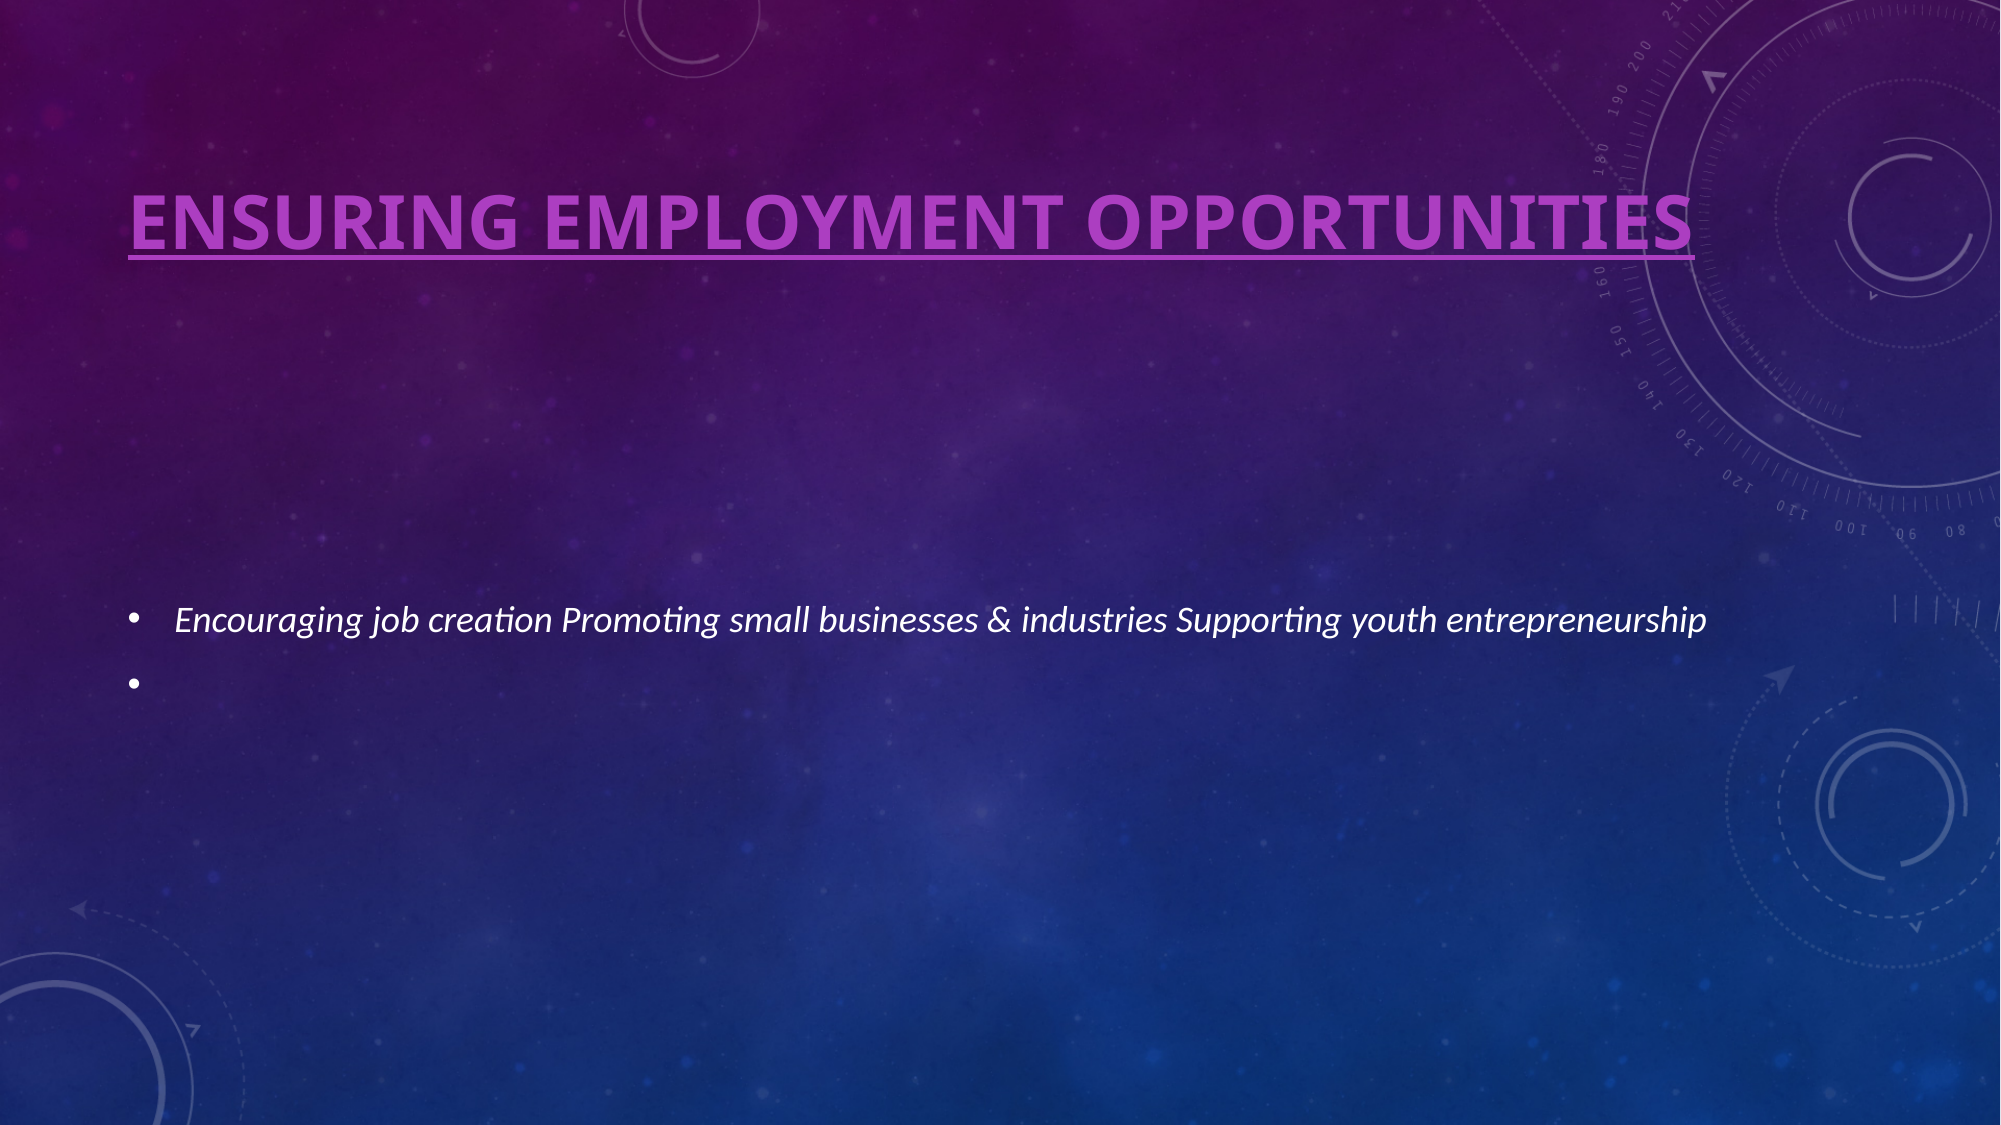

# Ensuring Employment Opportunities
Encouraging job creation Promoting small businesses & industries Supporting youth entrepreneurship